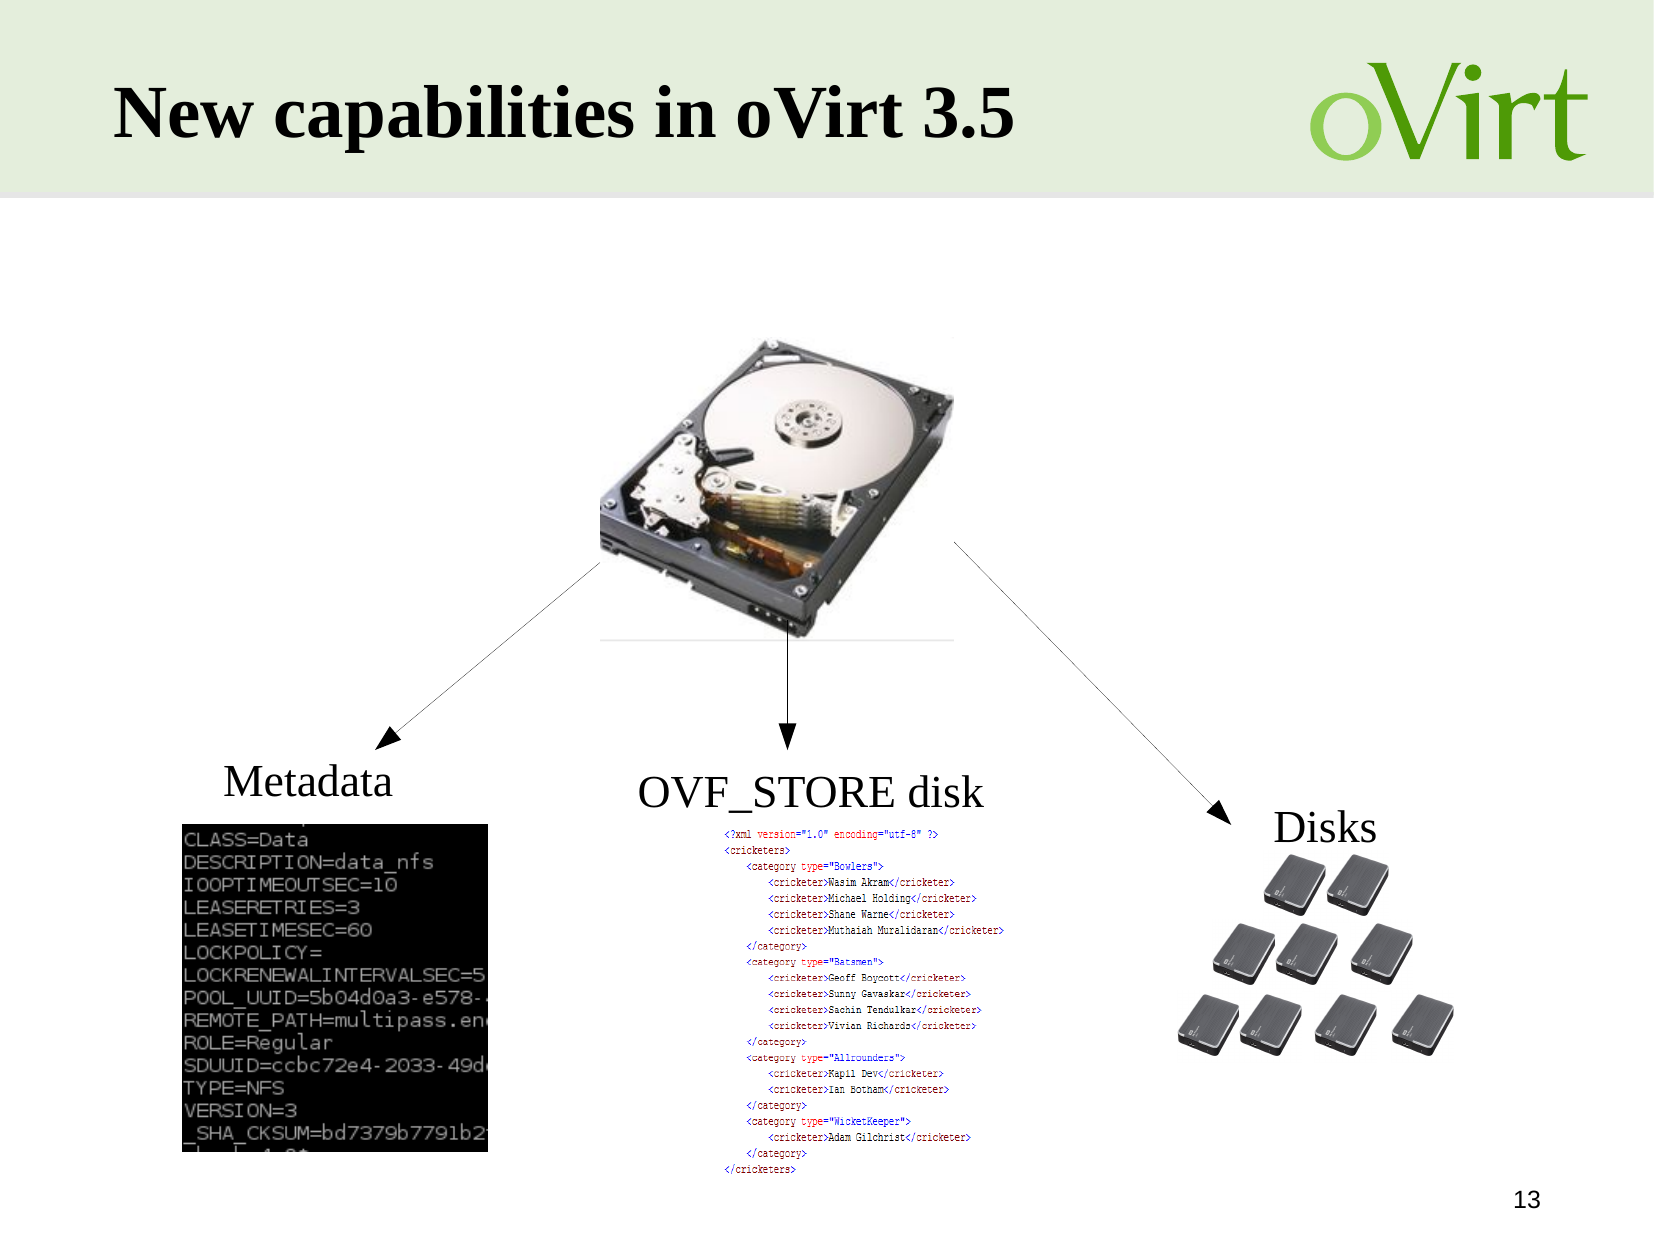

# New capabilities in oVirt 3.5
Metadata
OVF_STORE disk
Disks